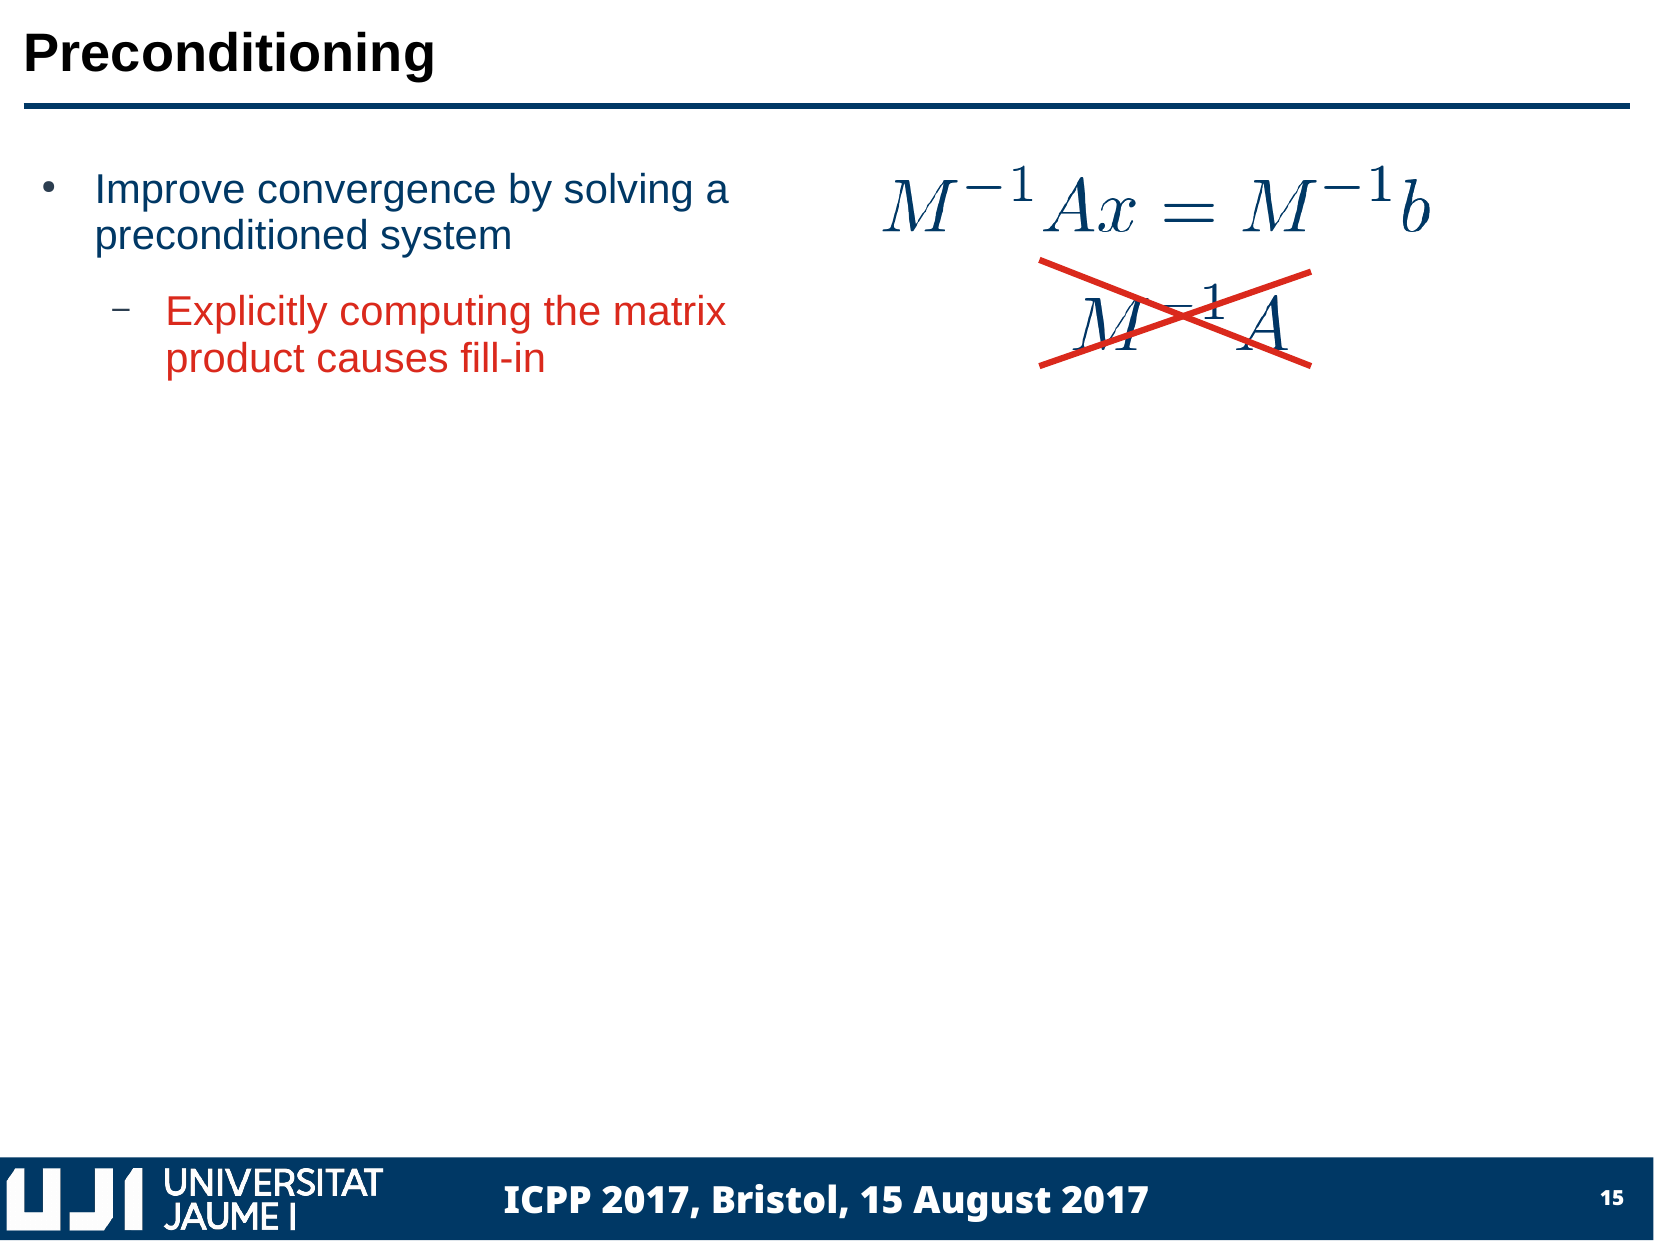

# Preconditioning
Improve convergence by solving a preconditioned system
Explicitly computing the matrix product causes fill-in
ICPP 2017, Bristol, 15 August 2017
15